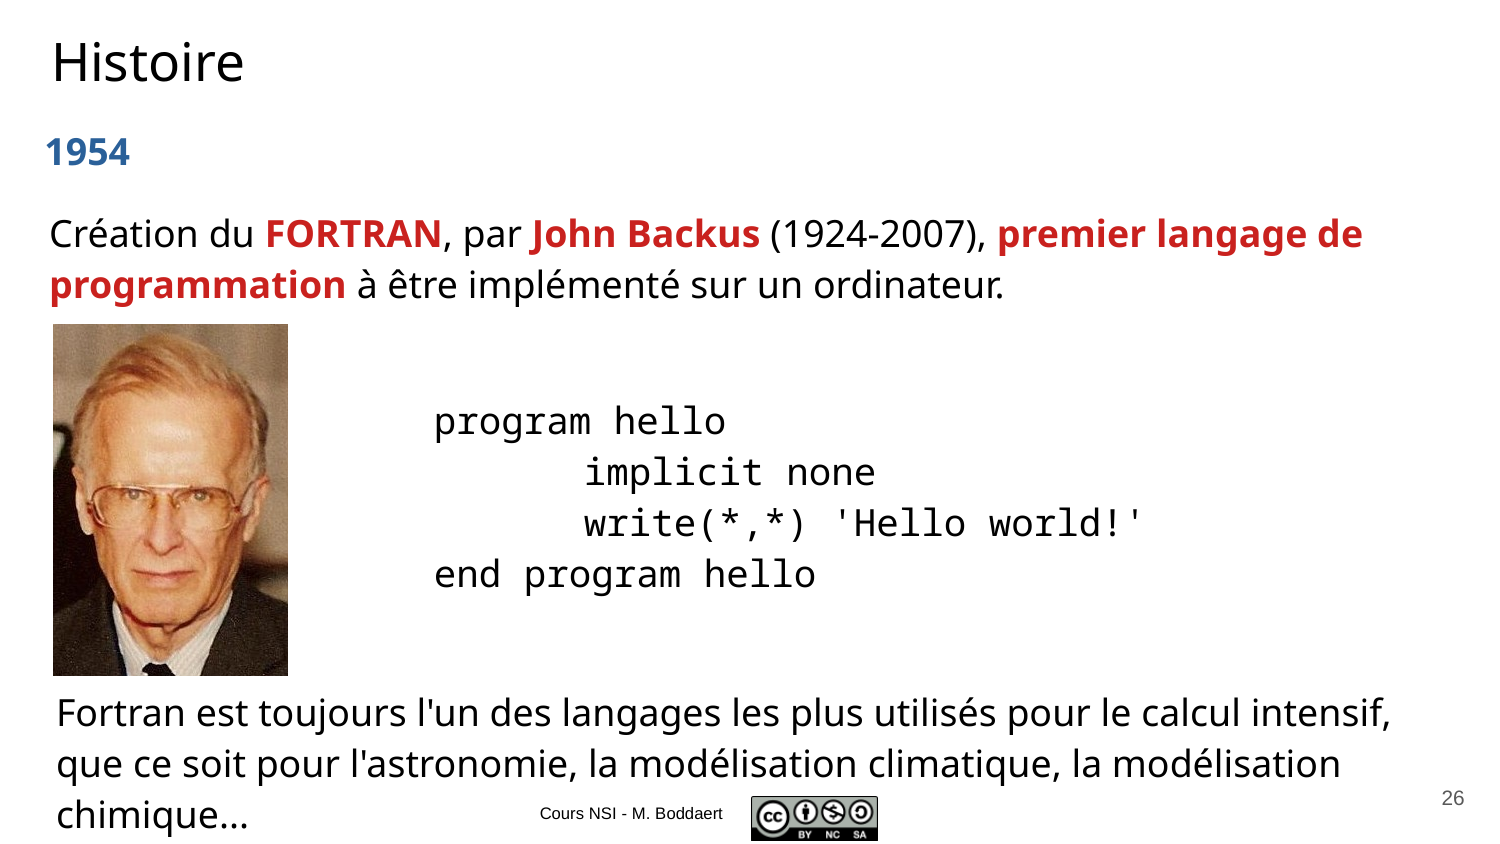

# Histoire
1954
Création du FORTRAN, par John Backus (1924-2007), premier langage de programmation à être implémenté sur un ordinateur.
program hello
	implicit none
	write(*,*) 'Hello world!'
end program hello
Fortran est toujours l'un des langages les plus utilisés pour le calcul intensif, que ce soit pour l'astronomie, la modélisation climatique, la modélisation chimique...